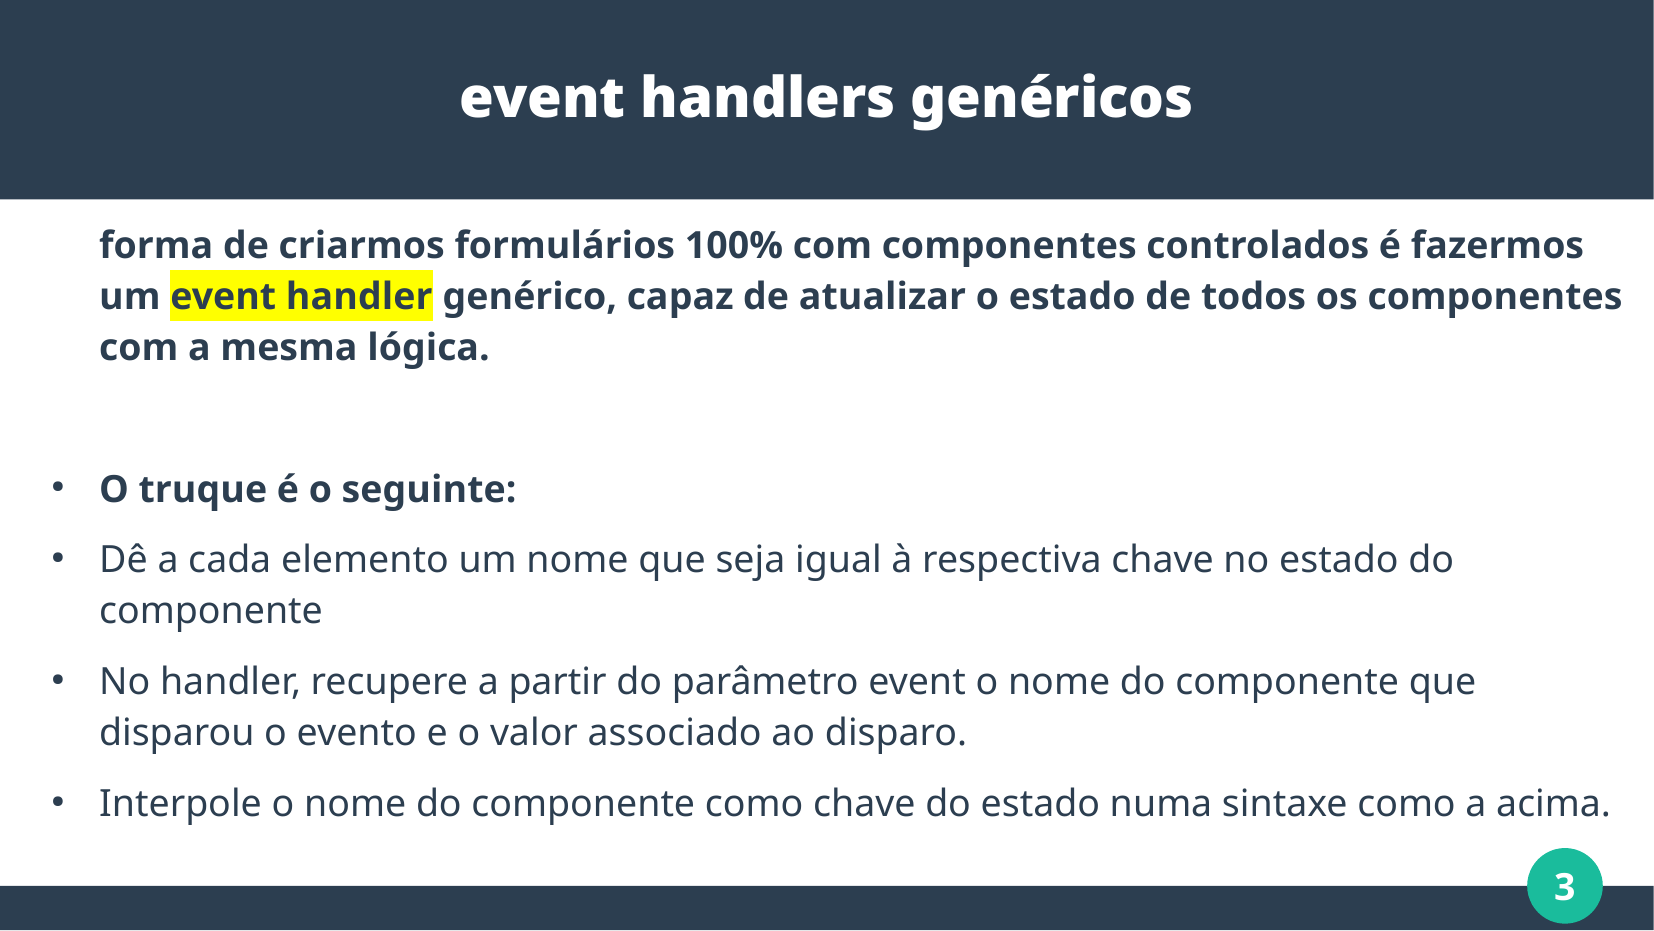

# event handlers genéricos
forma de criarmos formulários 100% com componentes controlados é fazermos um event handler genérico, capaz de atualizar o estado de todos os componentes com a mesma lógica.
O truque é o seguinte:
Dê a cada elemento um nome que seja igual à respectiva chave no estado do componente
No handler, recupere a partir do parâmetro event o nome do componente que disparou o evento e o valor associado ao disparo.
Interpole o nome do componente como chave do estado numa sintaxe como a acima.